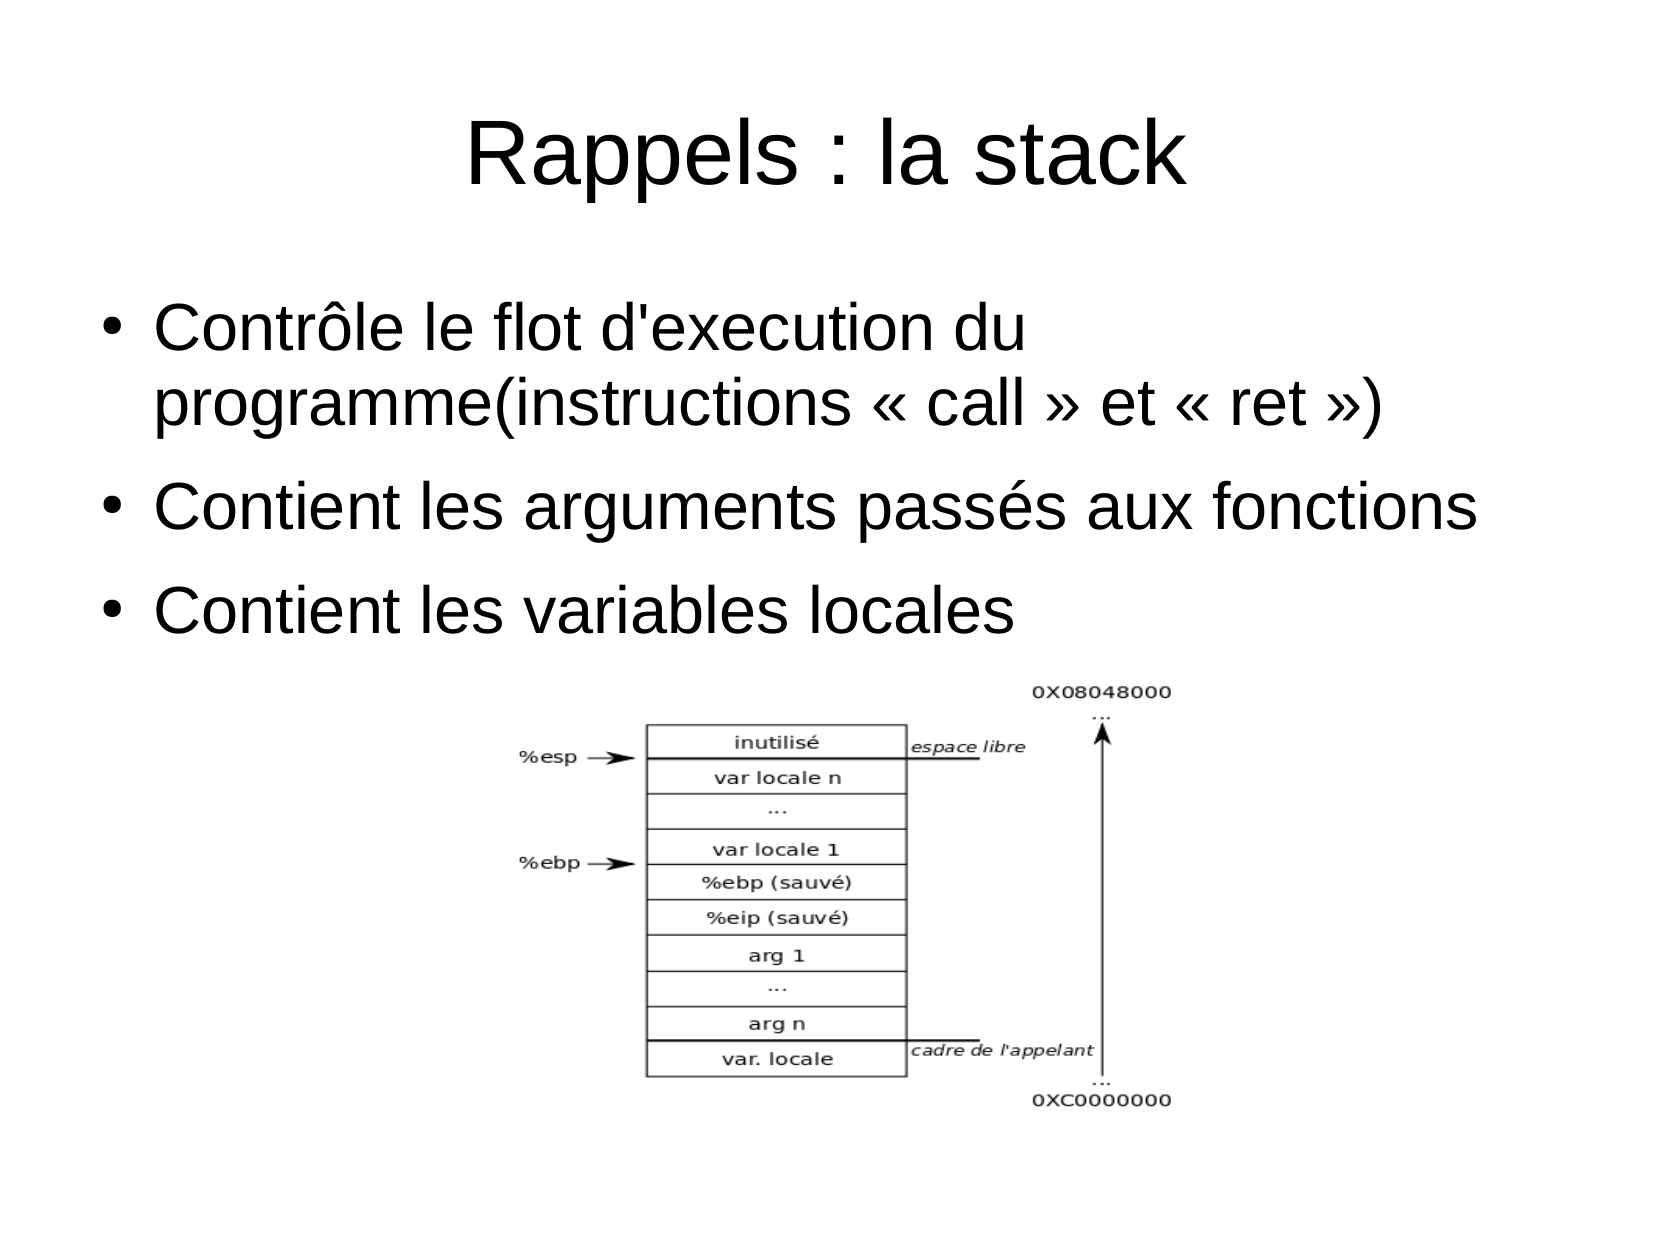

# Rappels : la stack
Contrôle le flot d'execution du programme(instructions « call » et « ret »)
Contient les arguments passés aux fonctions
Contient les variables locales